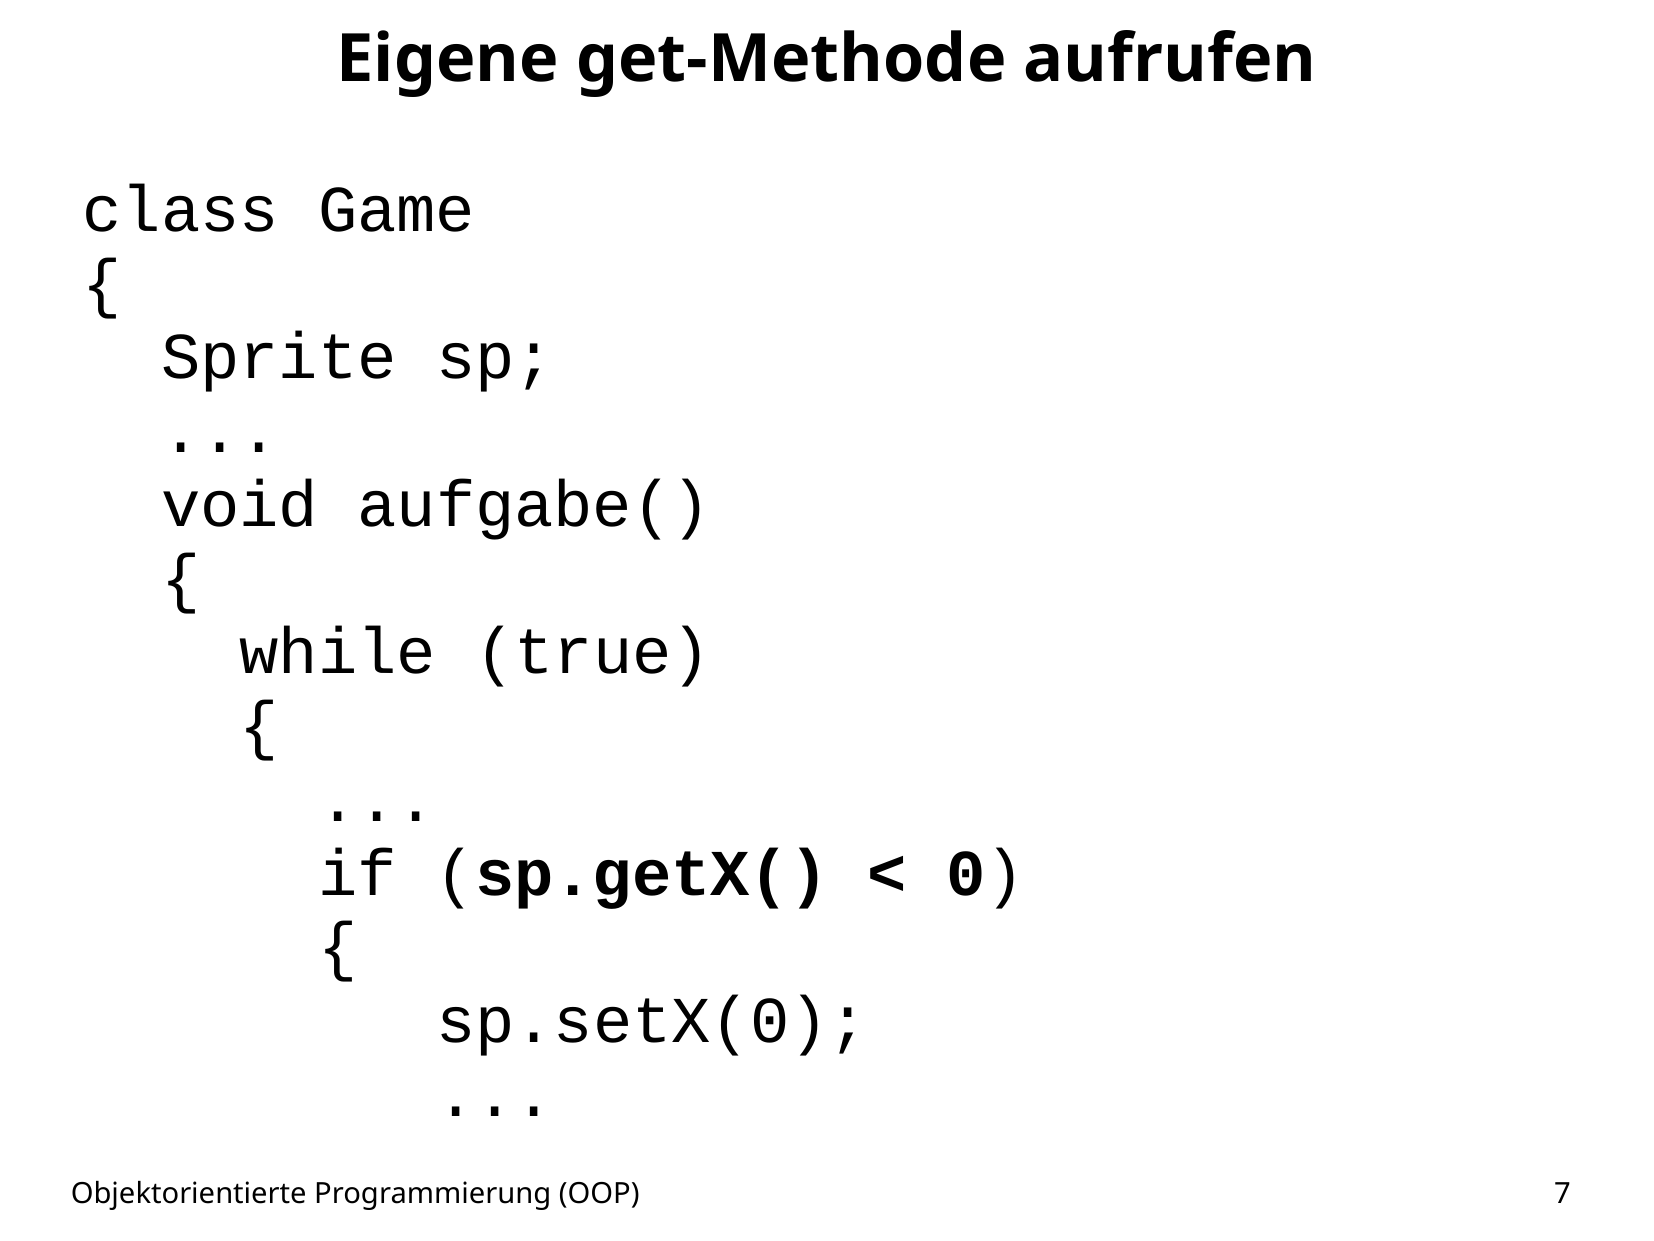

# Eigene get-Methode aufrufen
class Game
{
 Sprite sp;
 ...
 void aufgabe()
 {
 while (true)
 {
 ...
 if (sp.getX() < 0)
 {
 sp.setX(0);
 ...
Objektorientierte Programmierung (OOP)
7